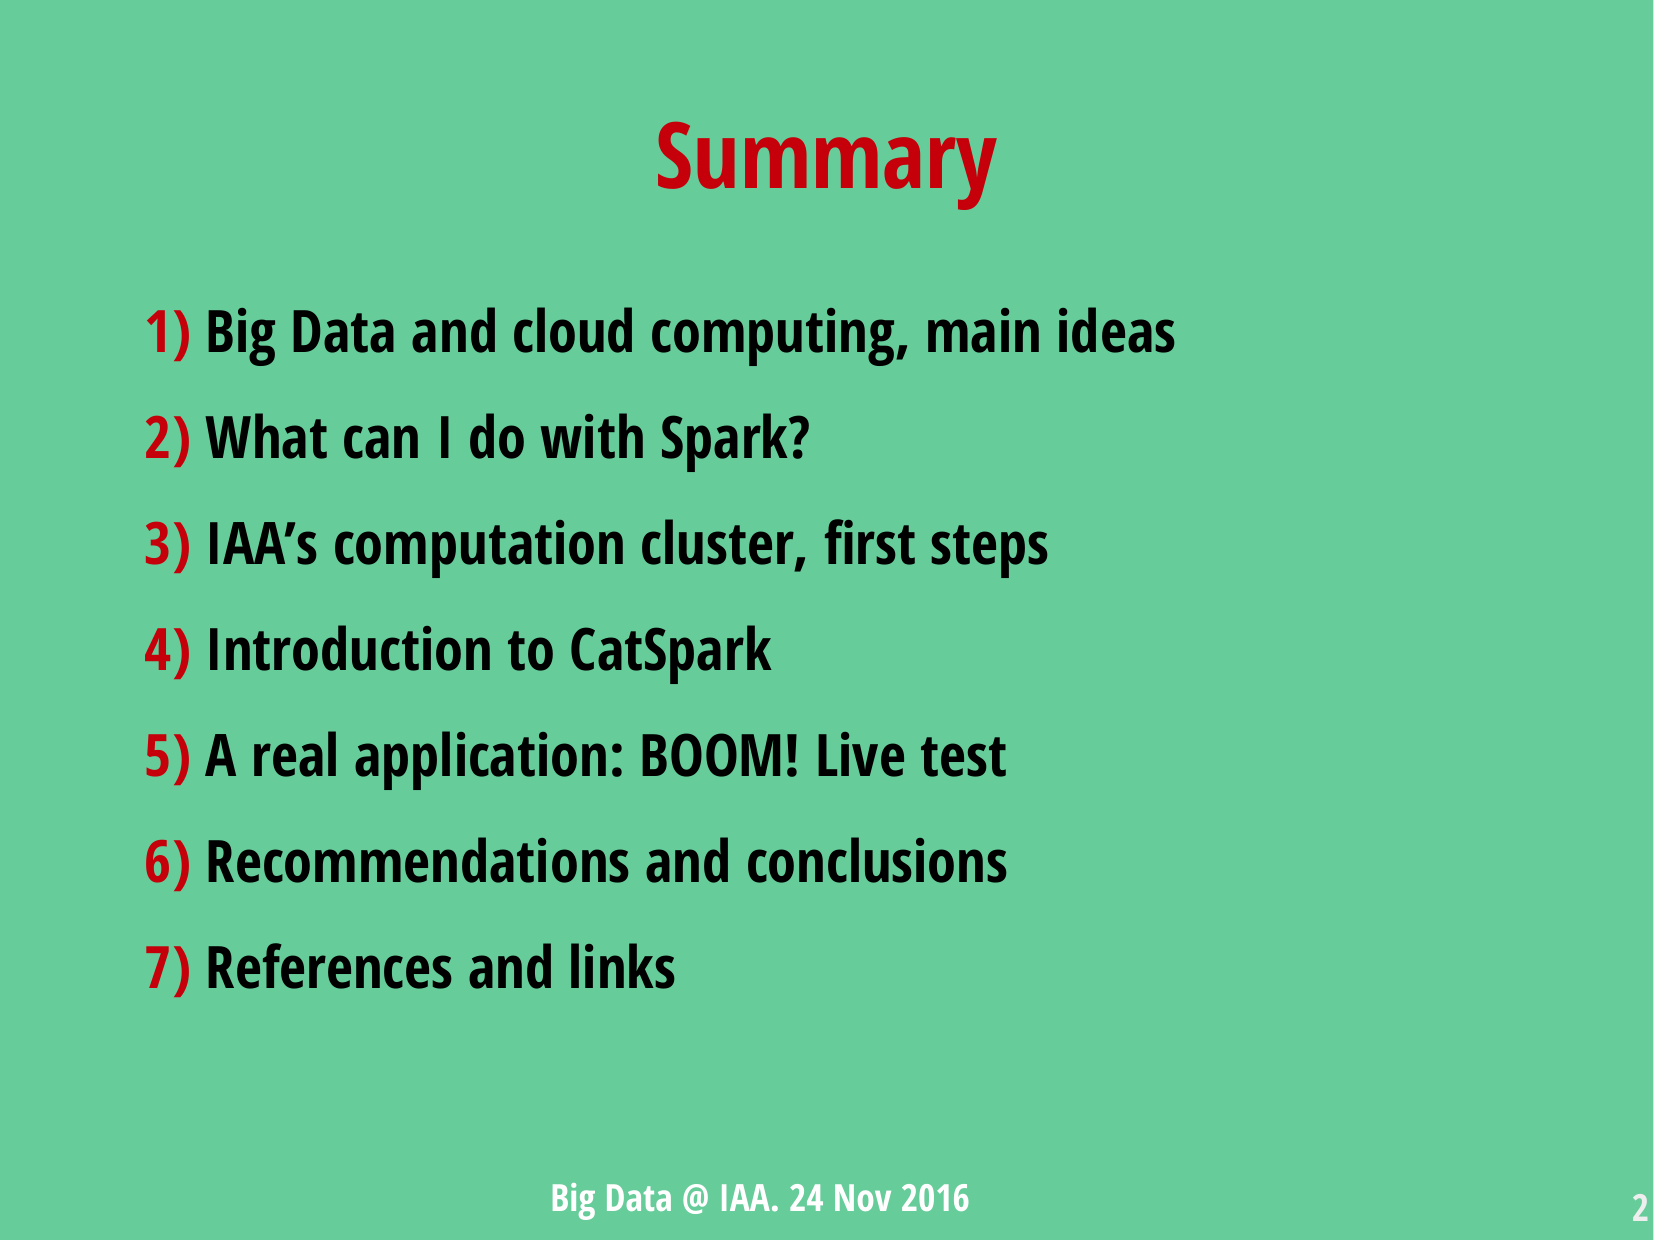

# Summary
1) Big Data and cloud computing, main ideas
2) What can I do with Spark?
3) IAA’s computation cluster, first steps
4) Introduction to CatSpark
5) A real application: BOOM! Live test
6) Recommendations and conclusions
7) References and links
Big Data @ IAA. 24 Nov 2016
2